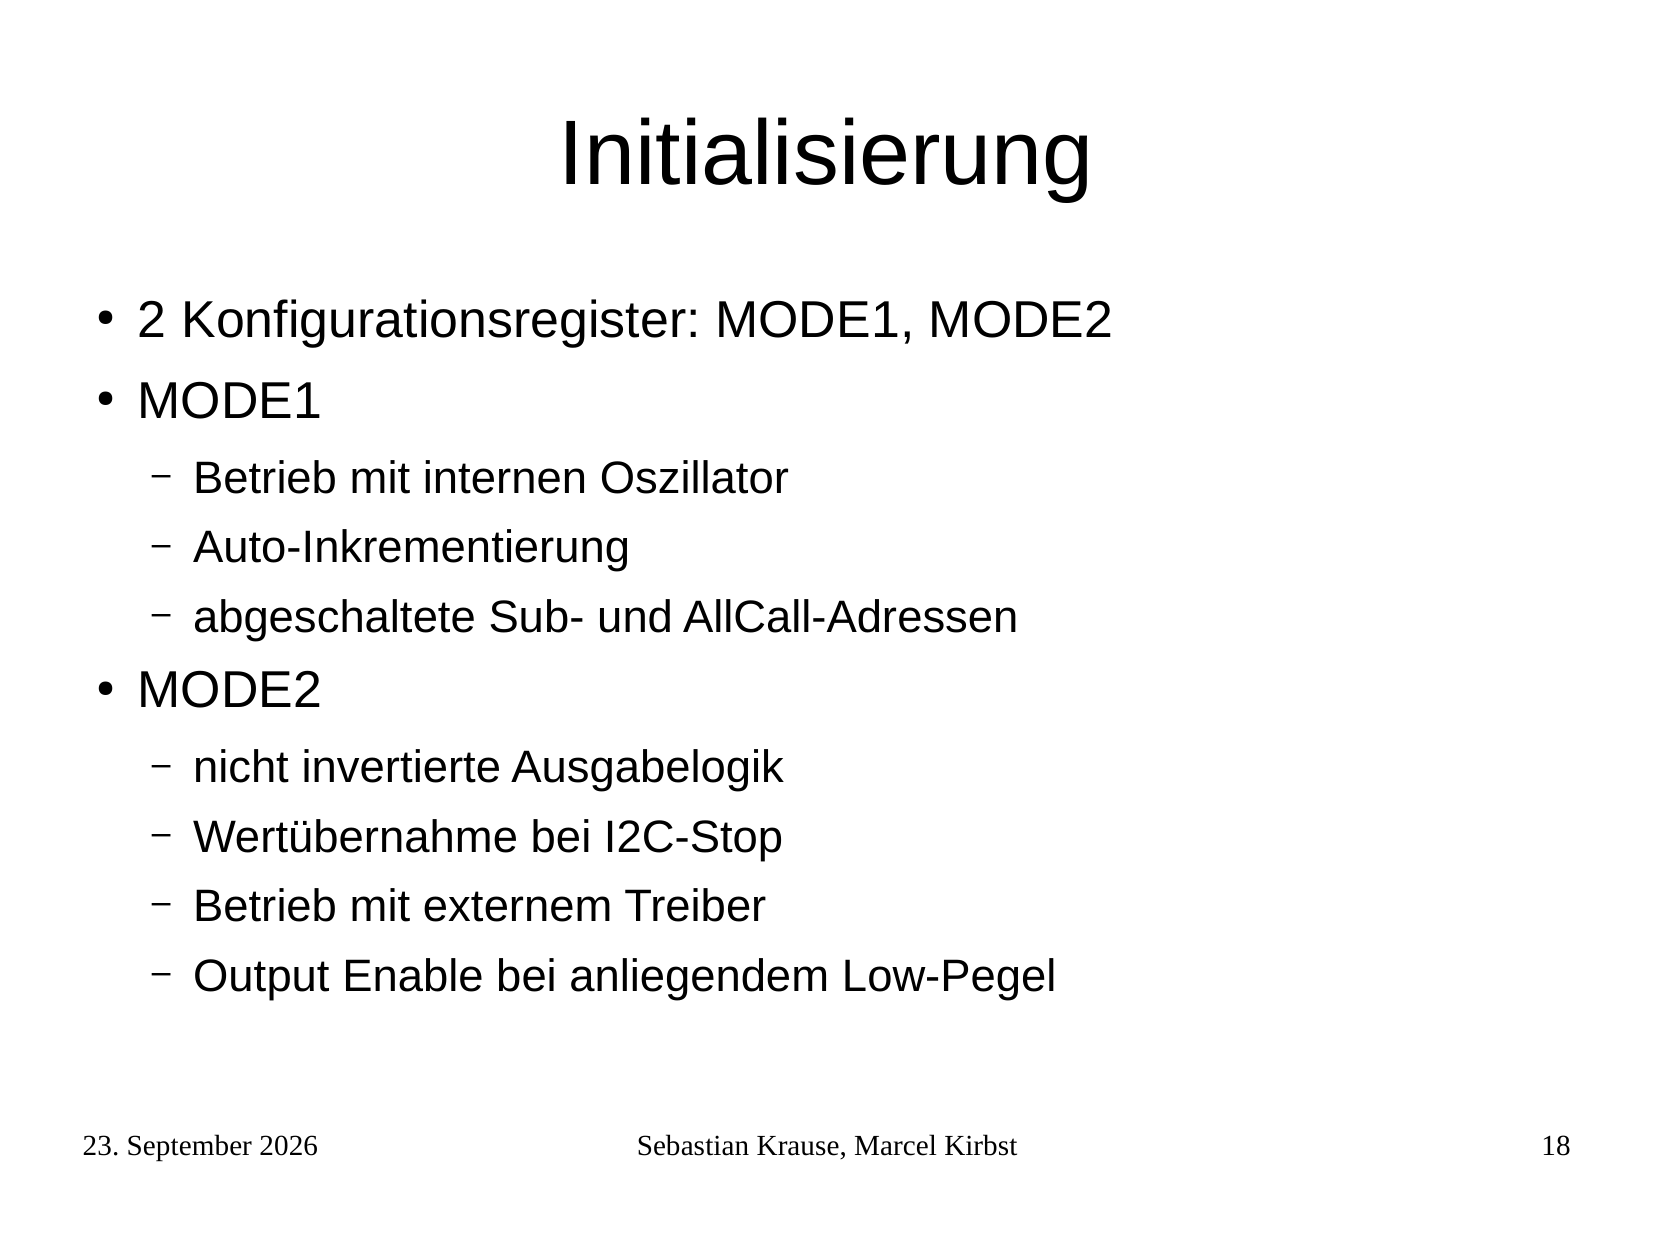

# Initialisierung
2 Konfigurationsregister: MODE1, MODE2
MODE1
Betrieb mit internen Oszillator
Auto-Inkrementierung
abgeschaltete Sub- und AllCall-Adressen
MODE2
nicht invertierte Ausgabelogik
Wertübernahme bei I2C-Stop
Betrieb mit externem Treiber
Output Enable bei anliegendem Low-Pegel
Sebastian Krause, Marcel Kirbst
18